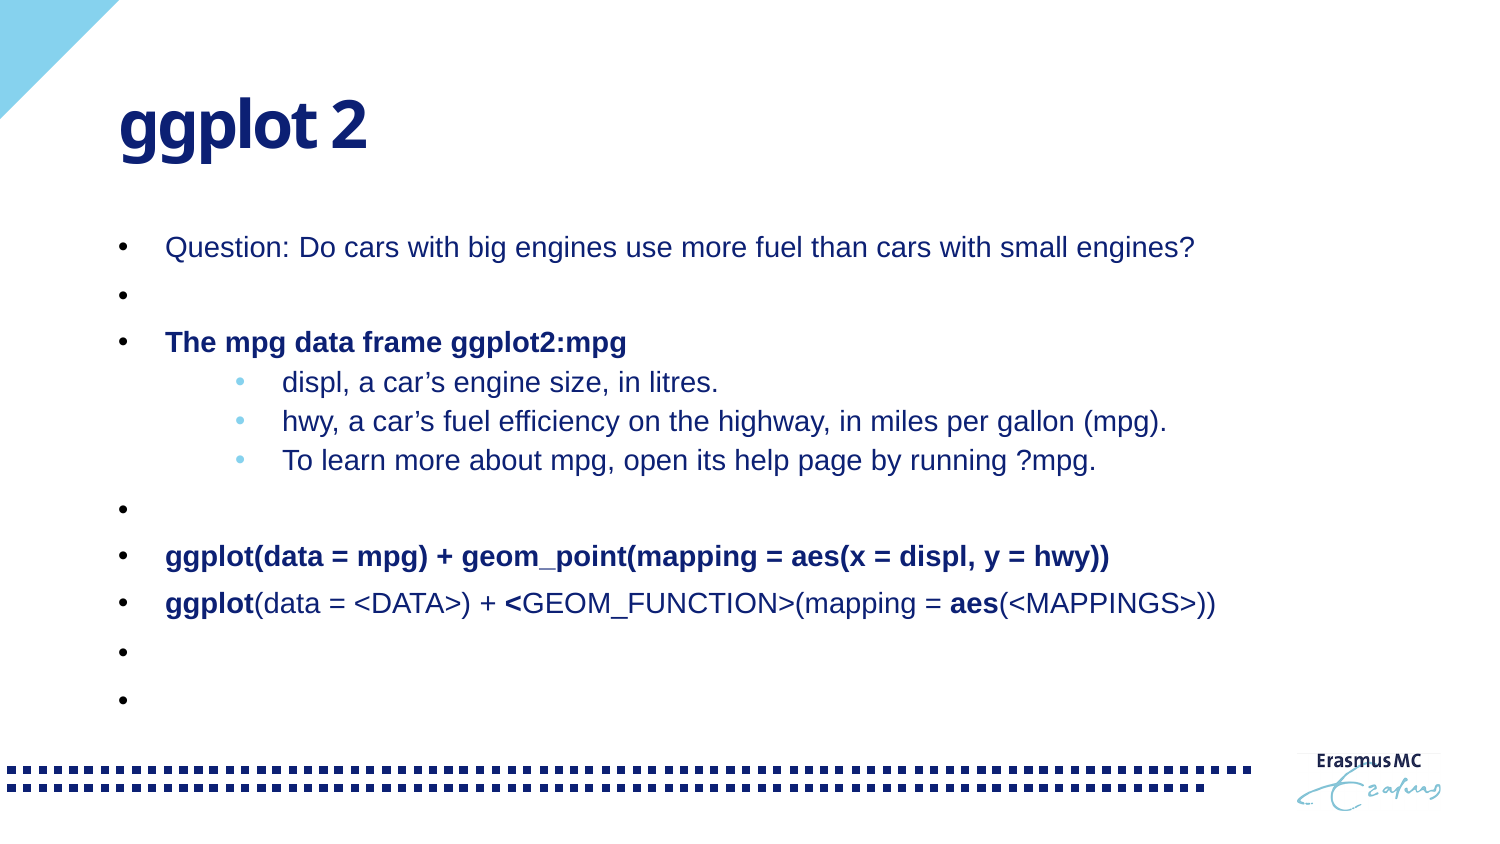

# ggplot 2
Question: Do cars with big engines use more fuel than cars with small engines?
The mpg data frame ggplot2:mpg
displ, a car’s engine size, in litres.
hwy, a car’s fuel efficiency on the highway, in miles per gallon (mpg).
To learn more about mpg, open its help page by running ?mpg.
ggplot(data = mpg) + geom_point(mapping = aes(x = displ, y = hwy))
ggplot(data = <DATA>) + <GEOM_FUNCTION>(mapping = aes(<MAPPINGS>))